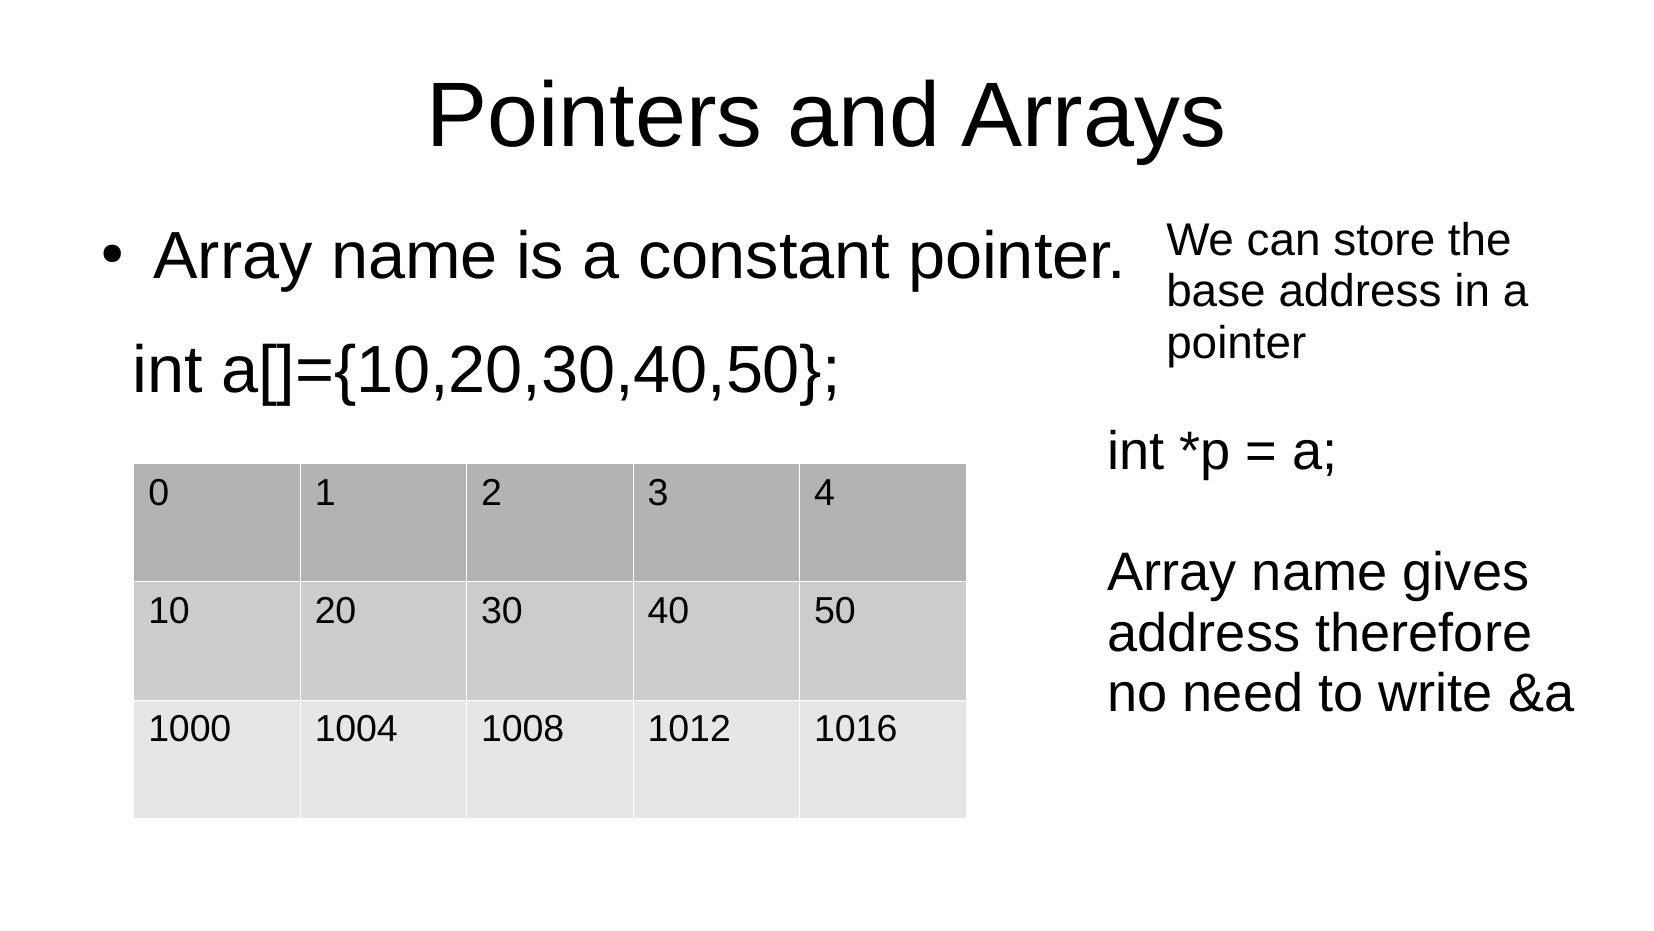

# Pointers and Arrays
We can store the base address in a pointer
Array name is a constant pointer.
int a[]={10,20,30,40,50};
int *p = a;
Array name gives address therefore no need to write &a
| 0 | 1 | 2 | 3 | 4 |
| --- | --- | --- | --- | --- |
| 10 | 20 | 30 | 40 | 50 |
| 1000 | 1004 | 1008 | 1012 | 1016 |